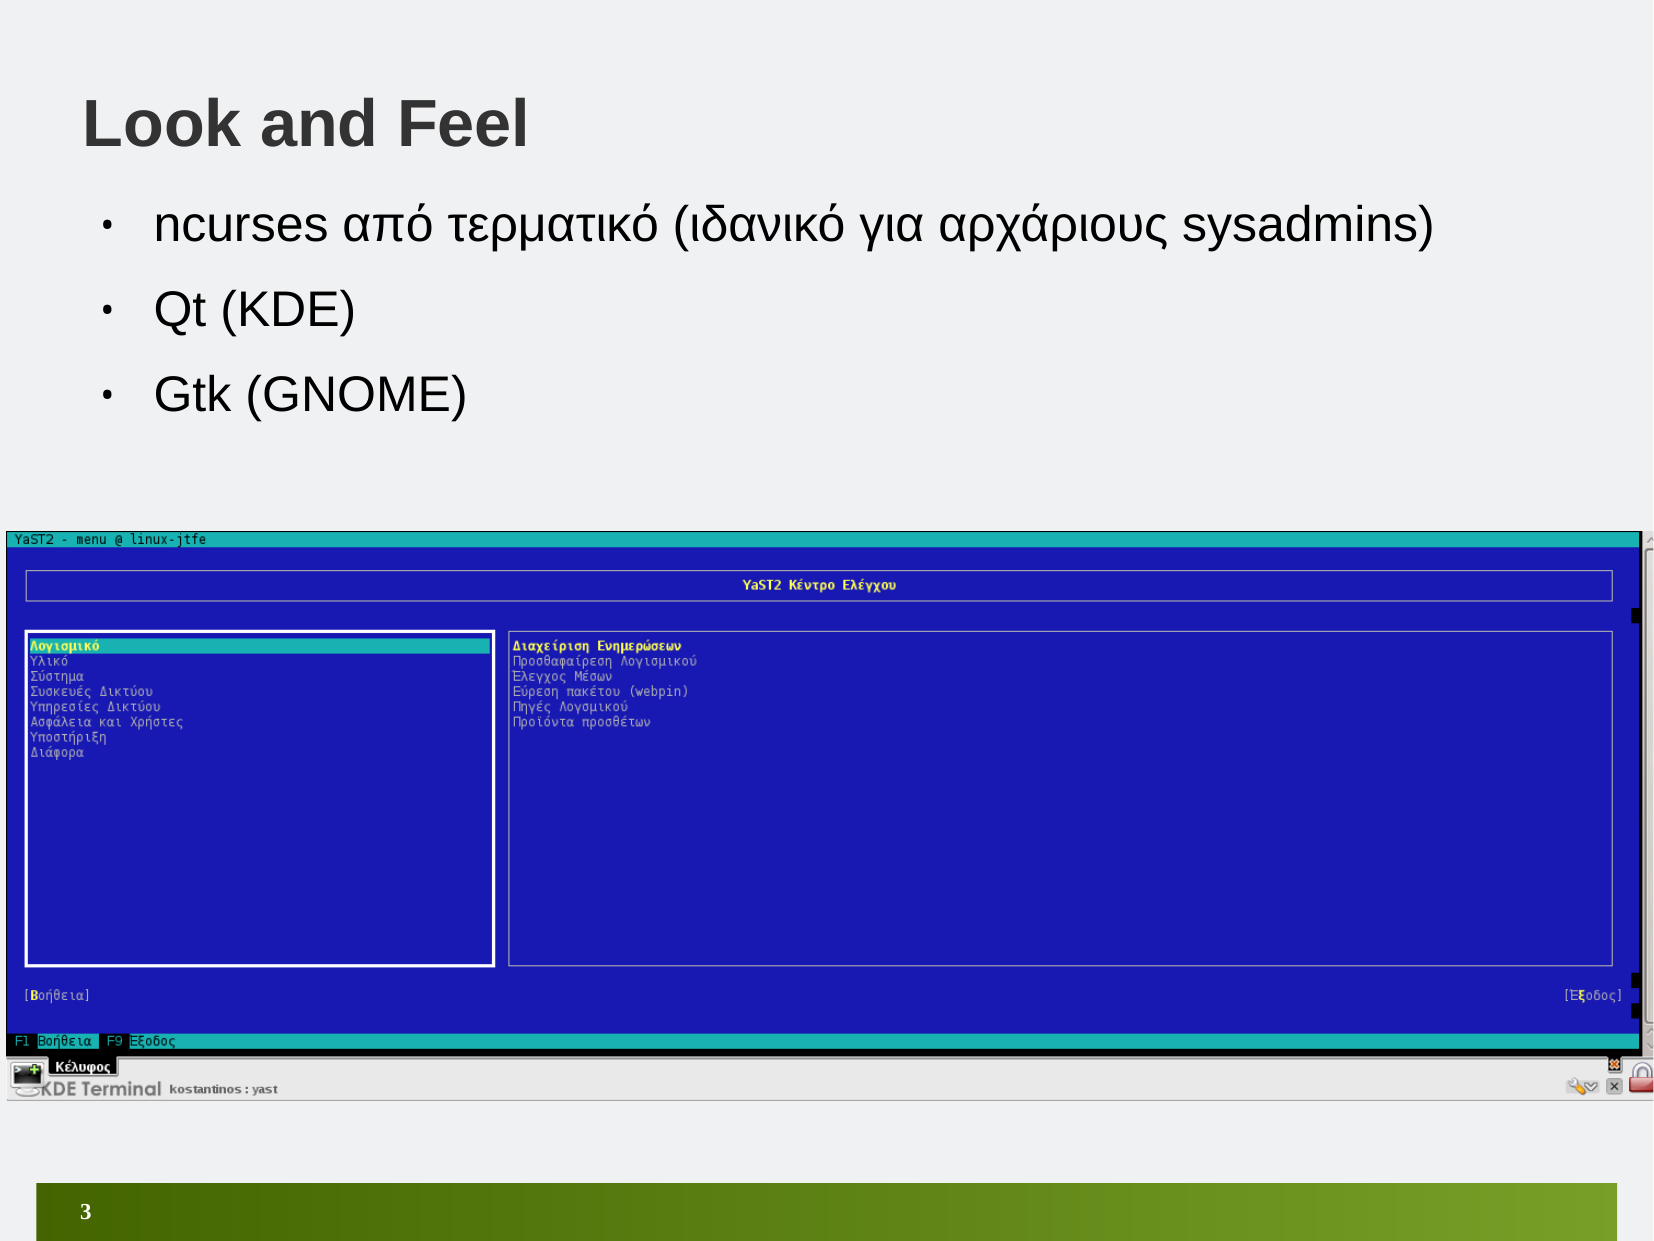

# Look and Feel
ncurses από τερματικό (ιδανικό για αρχάριους sysadmins)
Qt (KDE)
Gtk (GNOME)
3